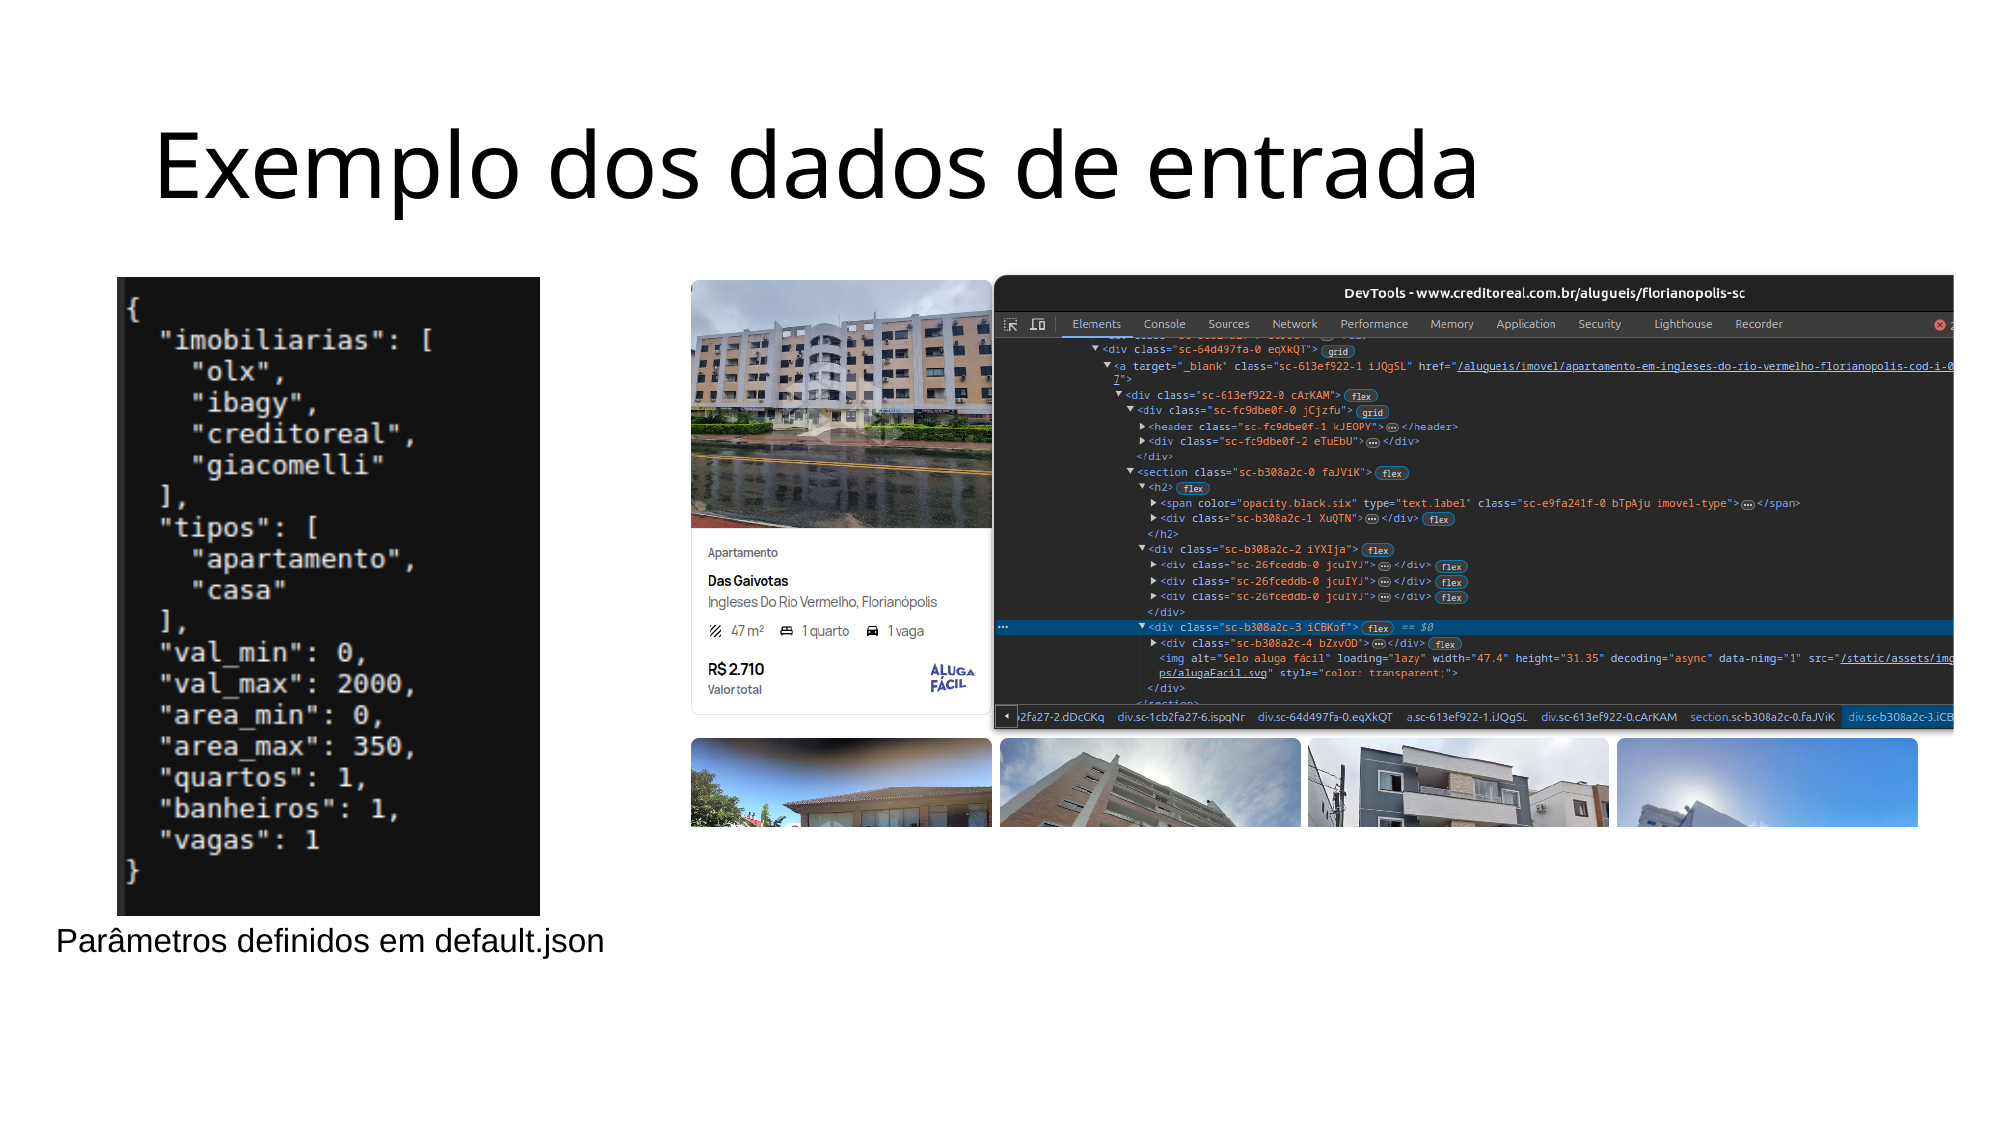

Exemplo dos dados de entrada
Parâmetros definidos em default.json